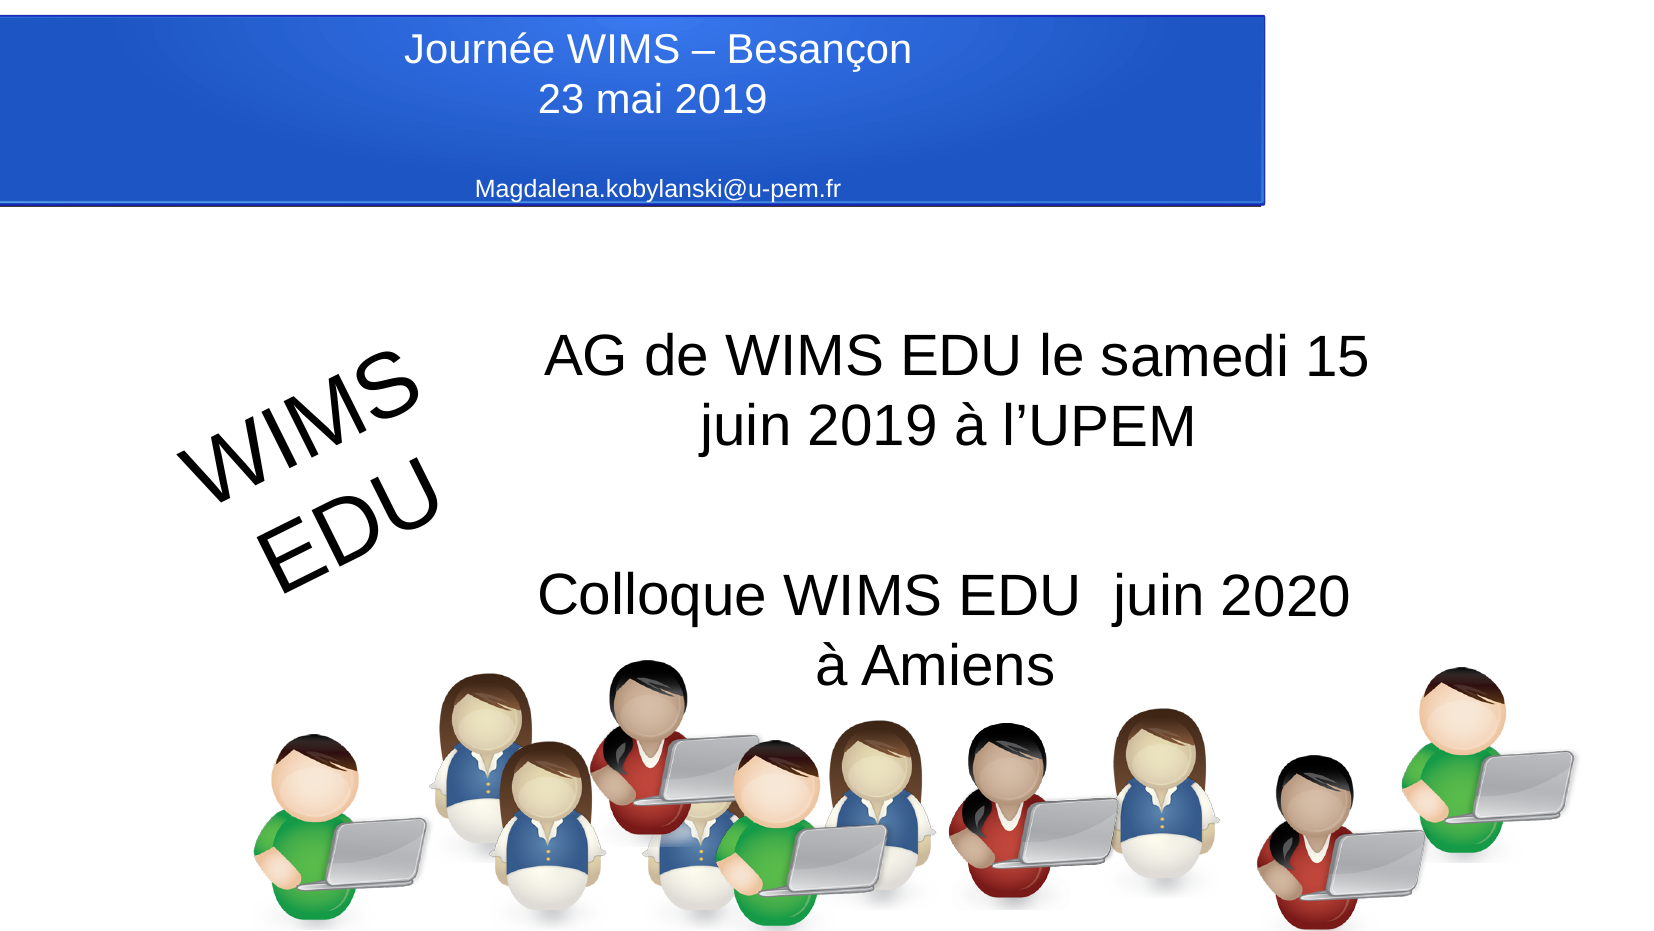

Journée WIMS – Besançon
23 mai 2019
Magdalena.kobylanski@u-pem.fr
AG de WIMS EDU le samedi 15 juin 2019 à l’UPEM
 WIMS
EDU
Colloque WIMS EDU juin 2020 à Amiens